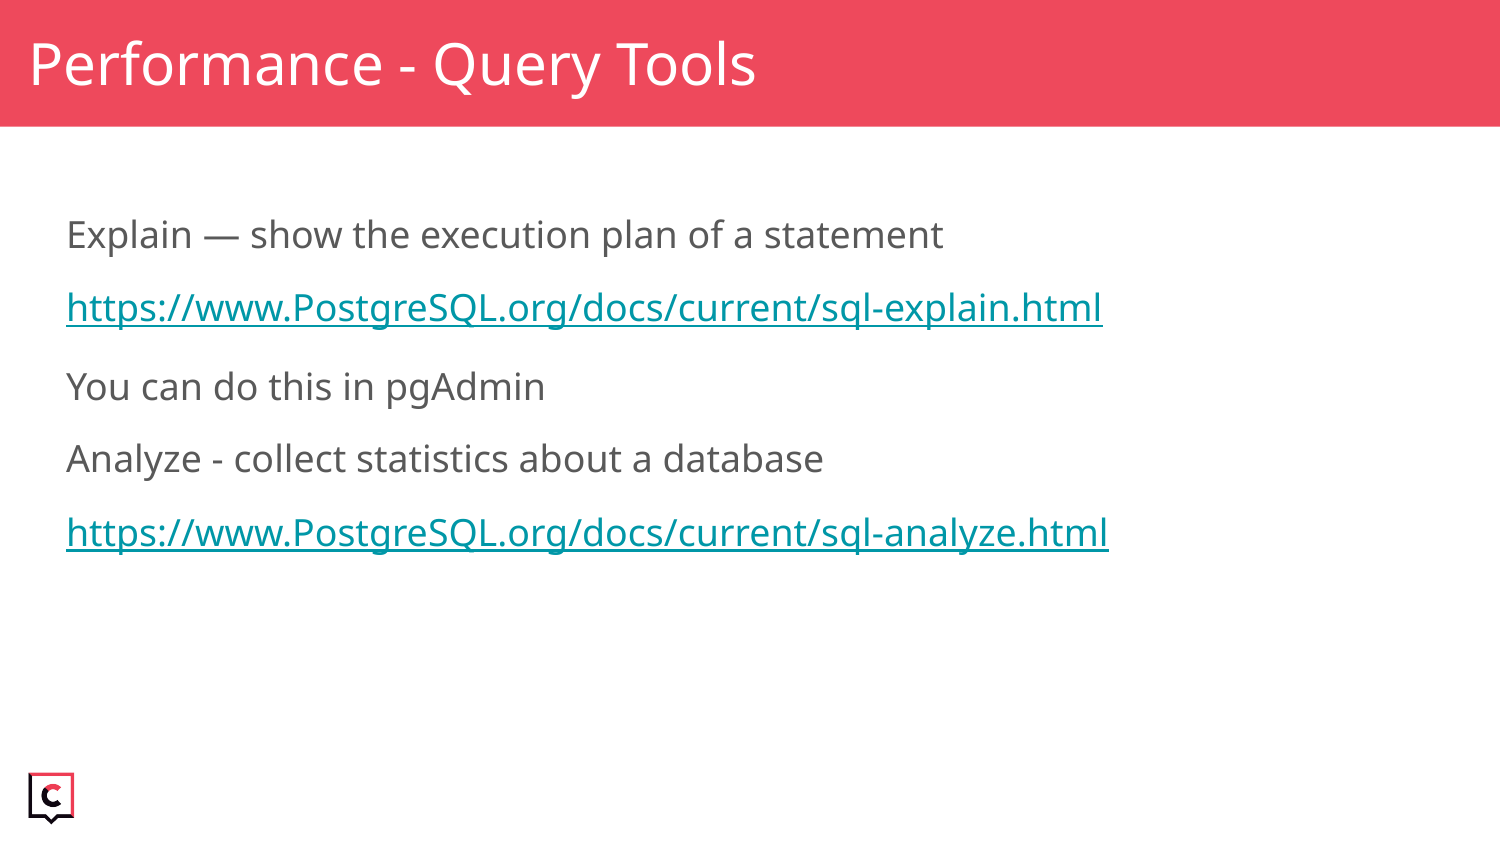

# Performance - Query Tools
Explain — show the execution plan of a statement
https://www.PostgreSQL.org/docs/current/sql-explain.html
You can do this in pgAdmin
Analyze - collect statistics about a database
https://www.PostgreSQL.org/docs/current/sql-analyze.html